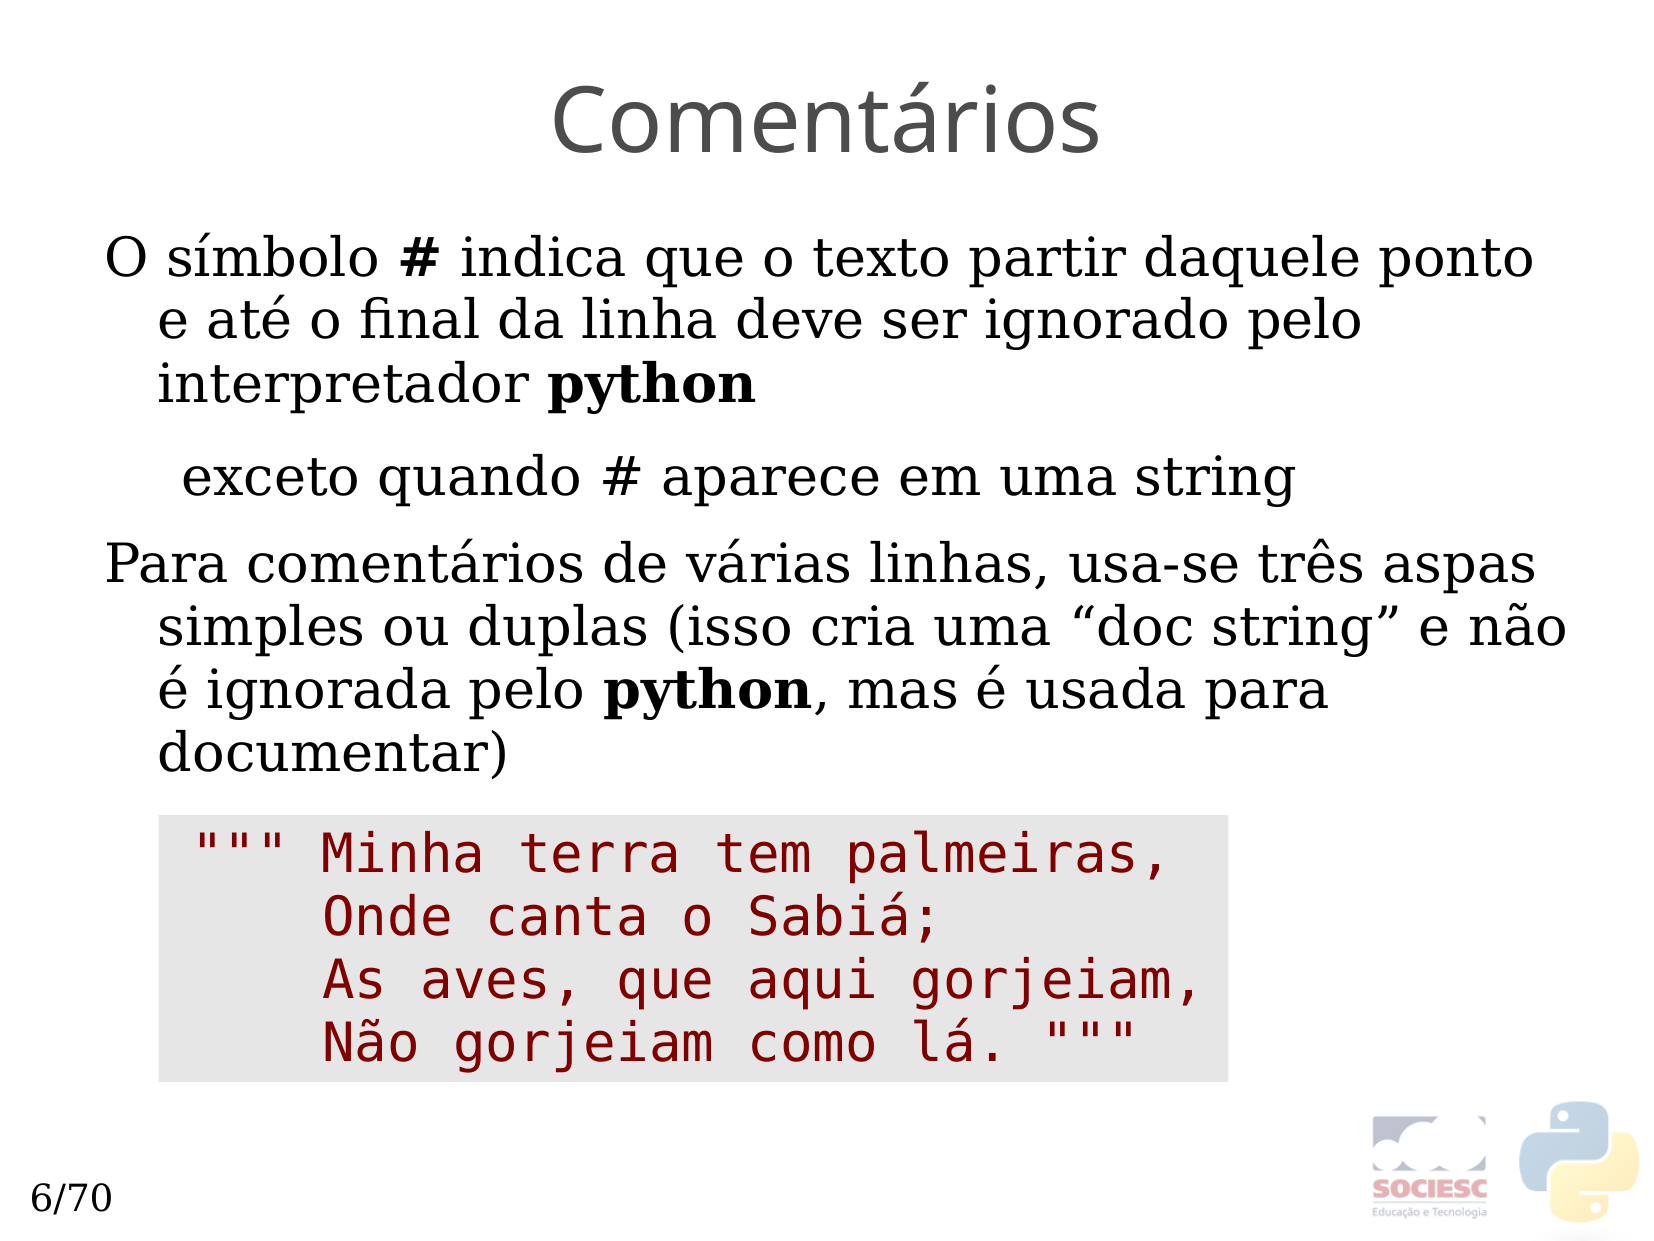

# Comentários
O símbolo # indica que o texto partir daquele ponto e até o final da linha deve ser ignorado pelo interpretador python
exceto quando # aparece em uma string
Para comentários de várias linhas, usa-se três aspas simples ou duplas (isso cria uma “doc string” e não é ignorada pelo python, mas é usada para documentar)
""" Minha terra tem palmeiras,
 Onde canta o Sabiá;
 As aves, que aqui gorjeiam,
 Não gorjeiam como lá. """